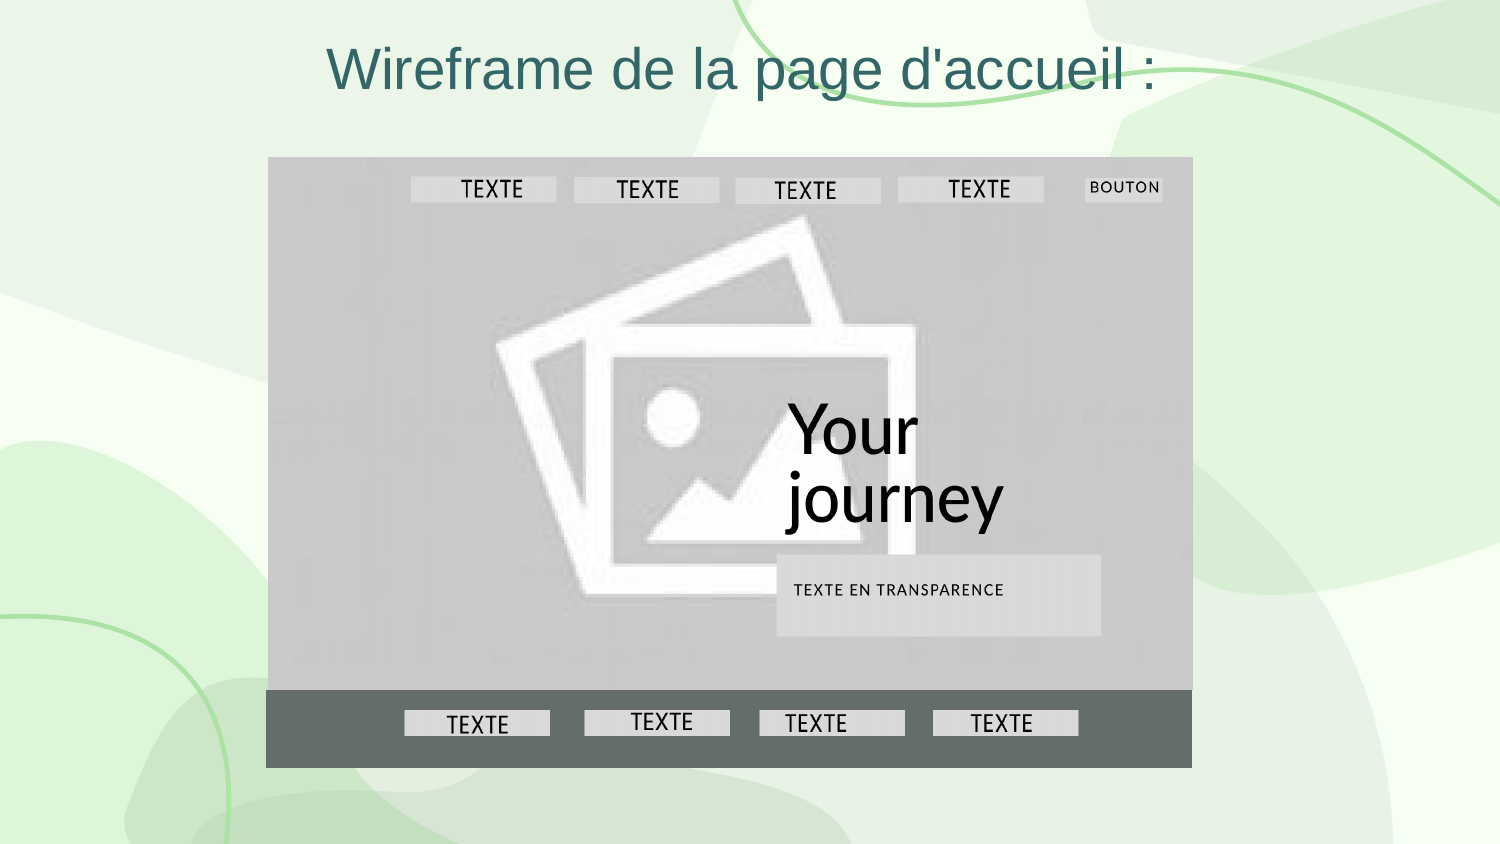

# Wireframe de la page d'accueil :